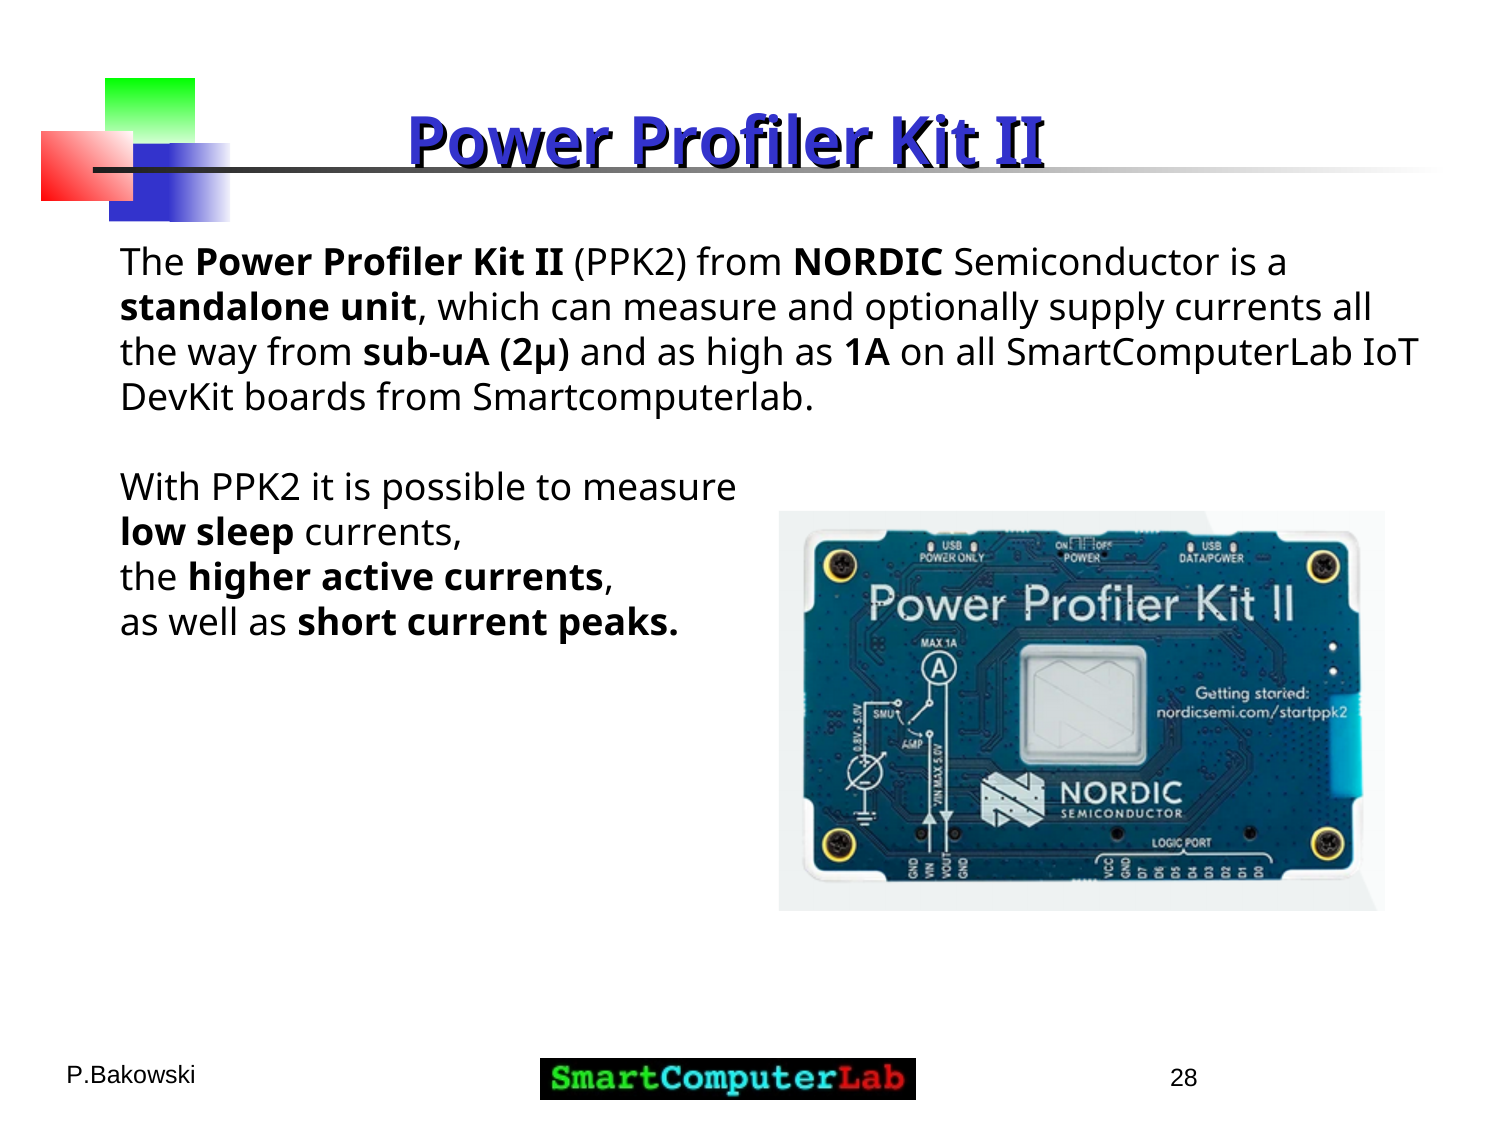

# Power Profiler Kit II
The Power Profiler Kit II (PPK2) from NORDIC Semiconductor is a standalone unit, which can measure and optionally supply currents all the way from sub-uA (2µ) and as high as 1A on all SmartComputerLab IoT DevKit boards from Smartcomputerlab.
With PPK2 it is possible to measure
low sleep currents,
the higher active currents,
as well as short current peaks.
28